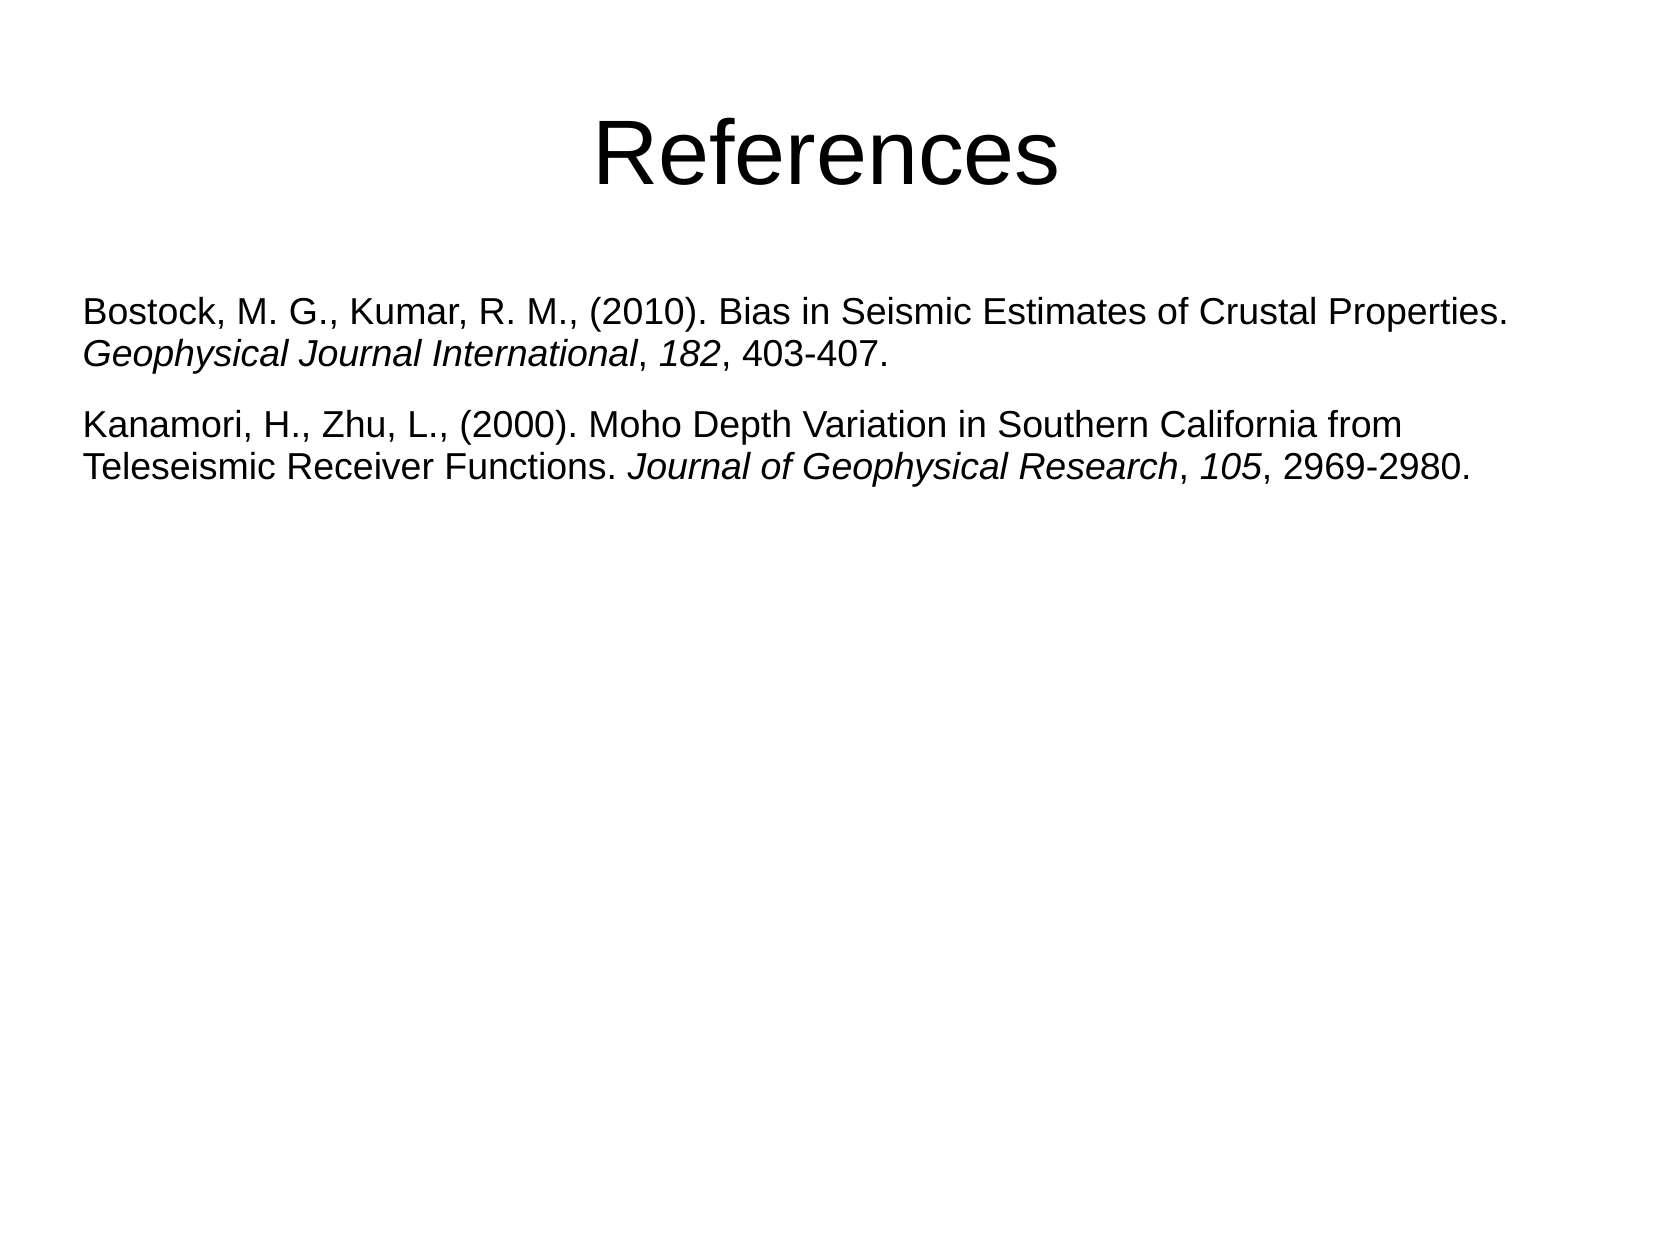

# References
Bostock, M. G., Kumar, R. M., (2010). Bias in Seismic Estimates of Crustal Properties. Geophysical Journal International, 182, 403-407.
Kanamori, H., Zhu, L., (2000). Moho Depth Variation in Southern California from Teleseismic Receiver Functions. Journal of Geophysical Research, 105, 2969-2980.